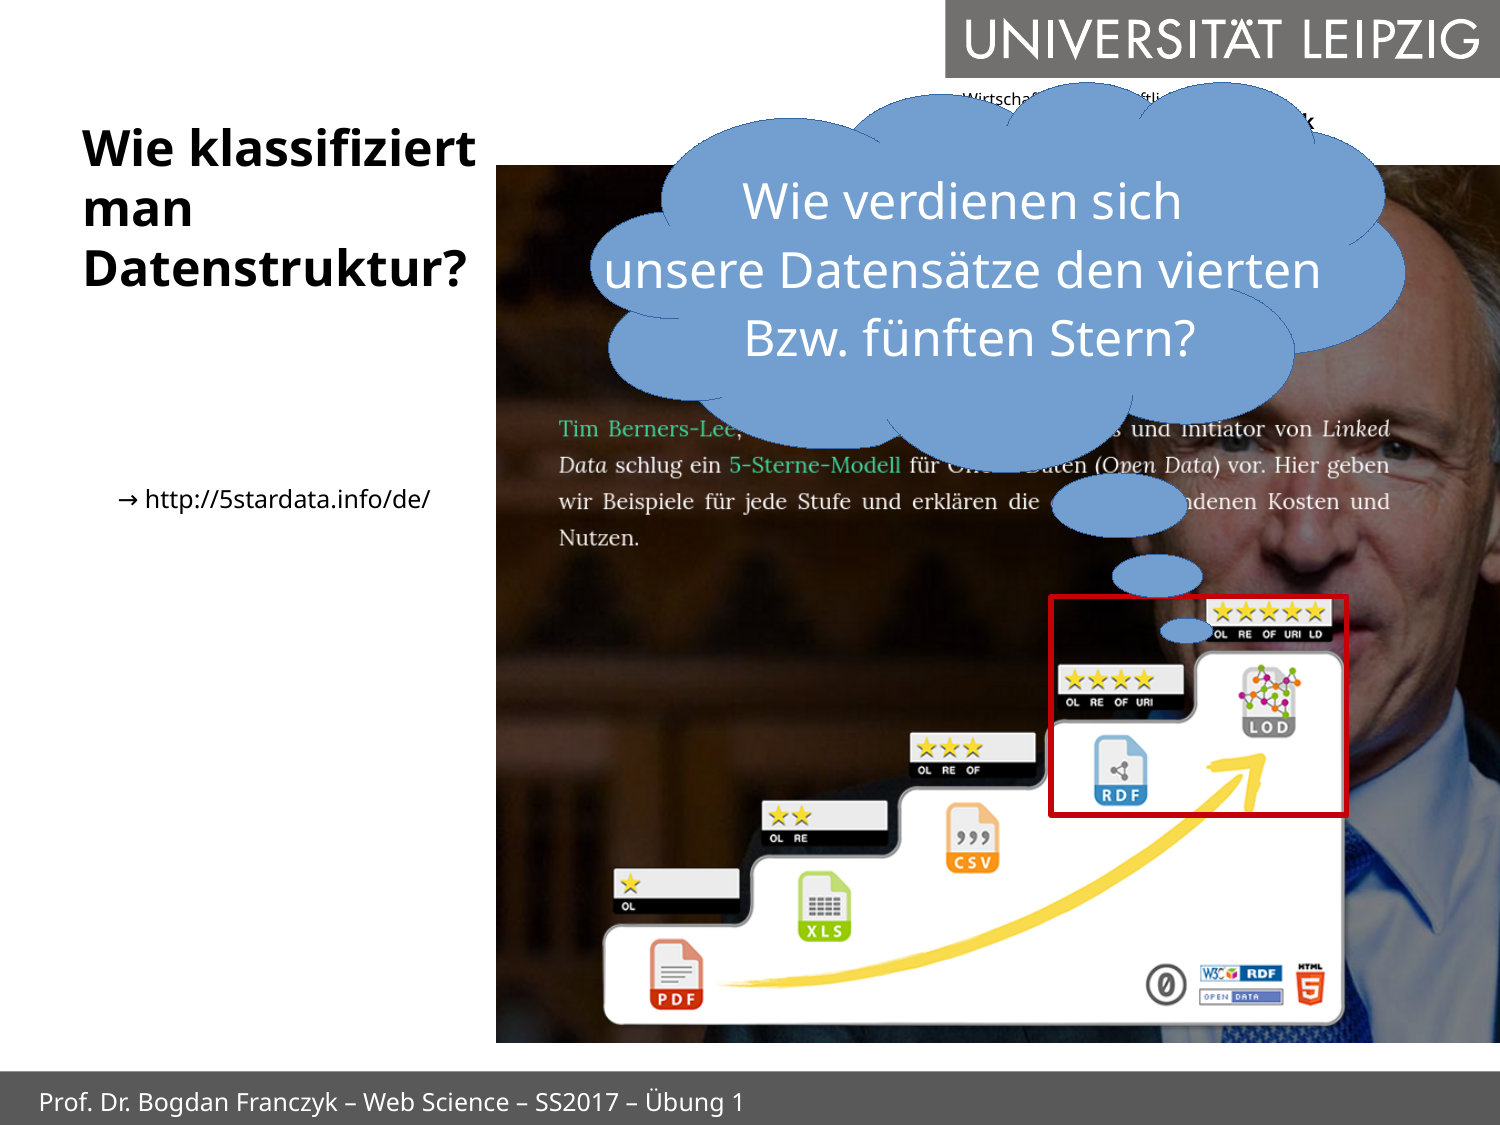

Wie verdienen sich
unsere Datensätze den vierten
Bzw. fünften Stern?
# Wie klassifiziert man Datenstruktur?
→ http://5stardata.info/de/